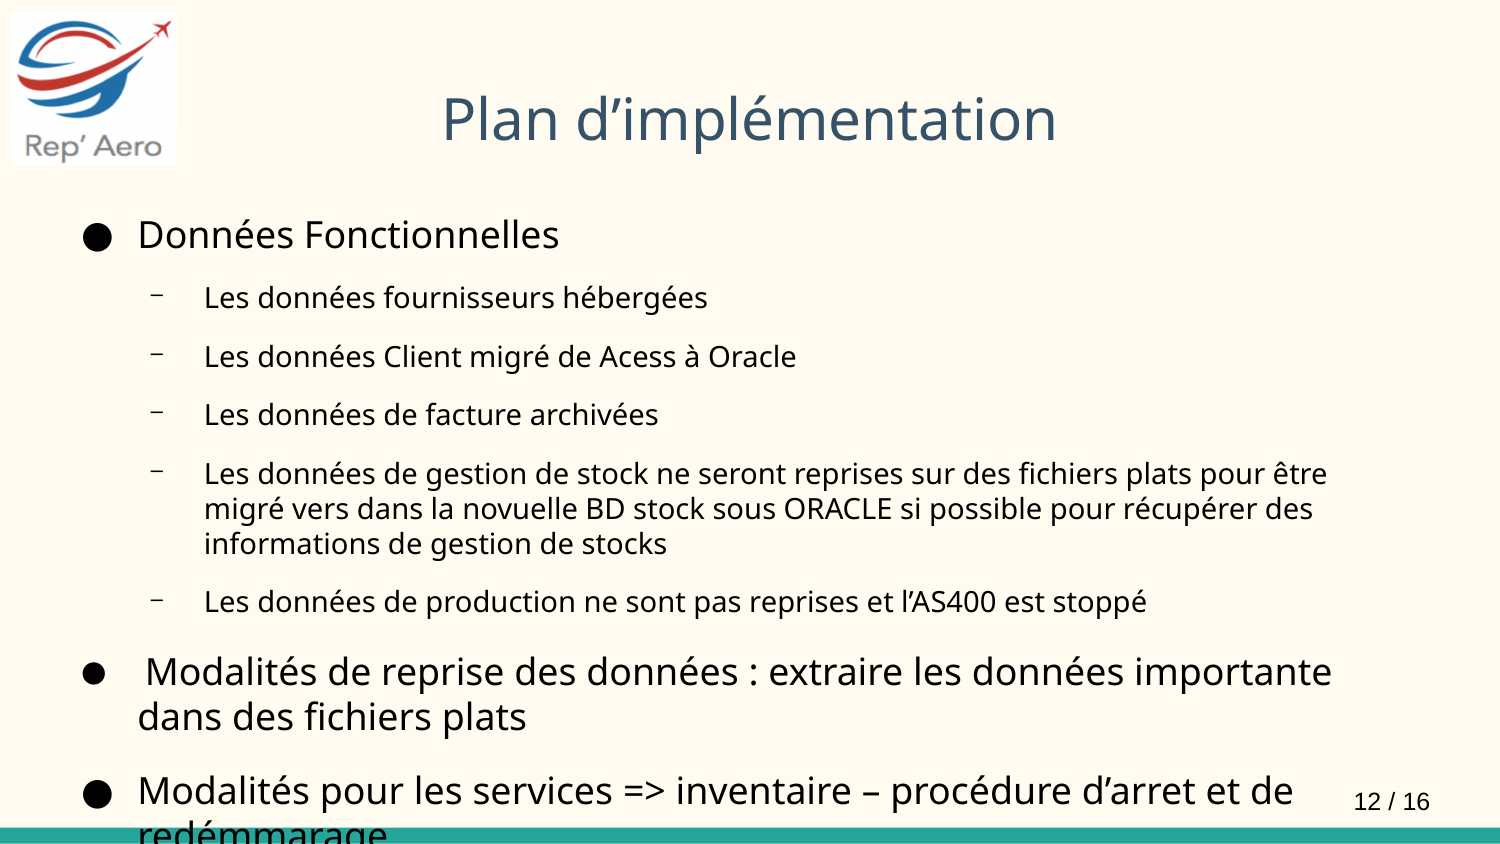

Plan d’implémentation
# Données Fonctionnelles
Les données fournisseurs hébergées
Les données Client migré de Acess à Oracle
Les données de facture archivées
Les données de gestion de stock ne seront reprises sur des fichiers plats pour être migré vers dans la novuelle BD stock sous ORACLE si possible pour récupérer des informations de gestion de stocks
Les données de production ne sont pas reprises et l’AS400 est stoppé
 Modalités de reprise des données : extraire les données importante dans des fichiers plats
Modalités pour les services => inventaire – procédure d’arret et de redémmarage